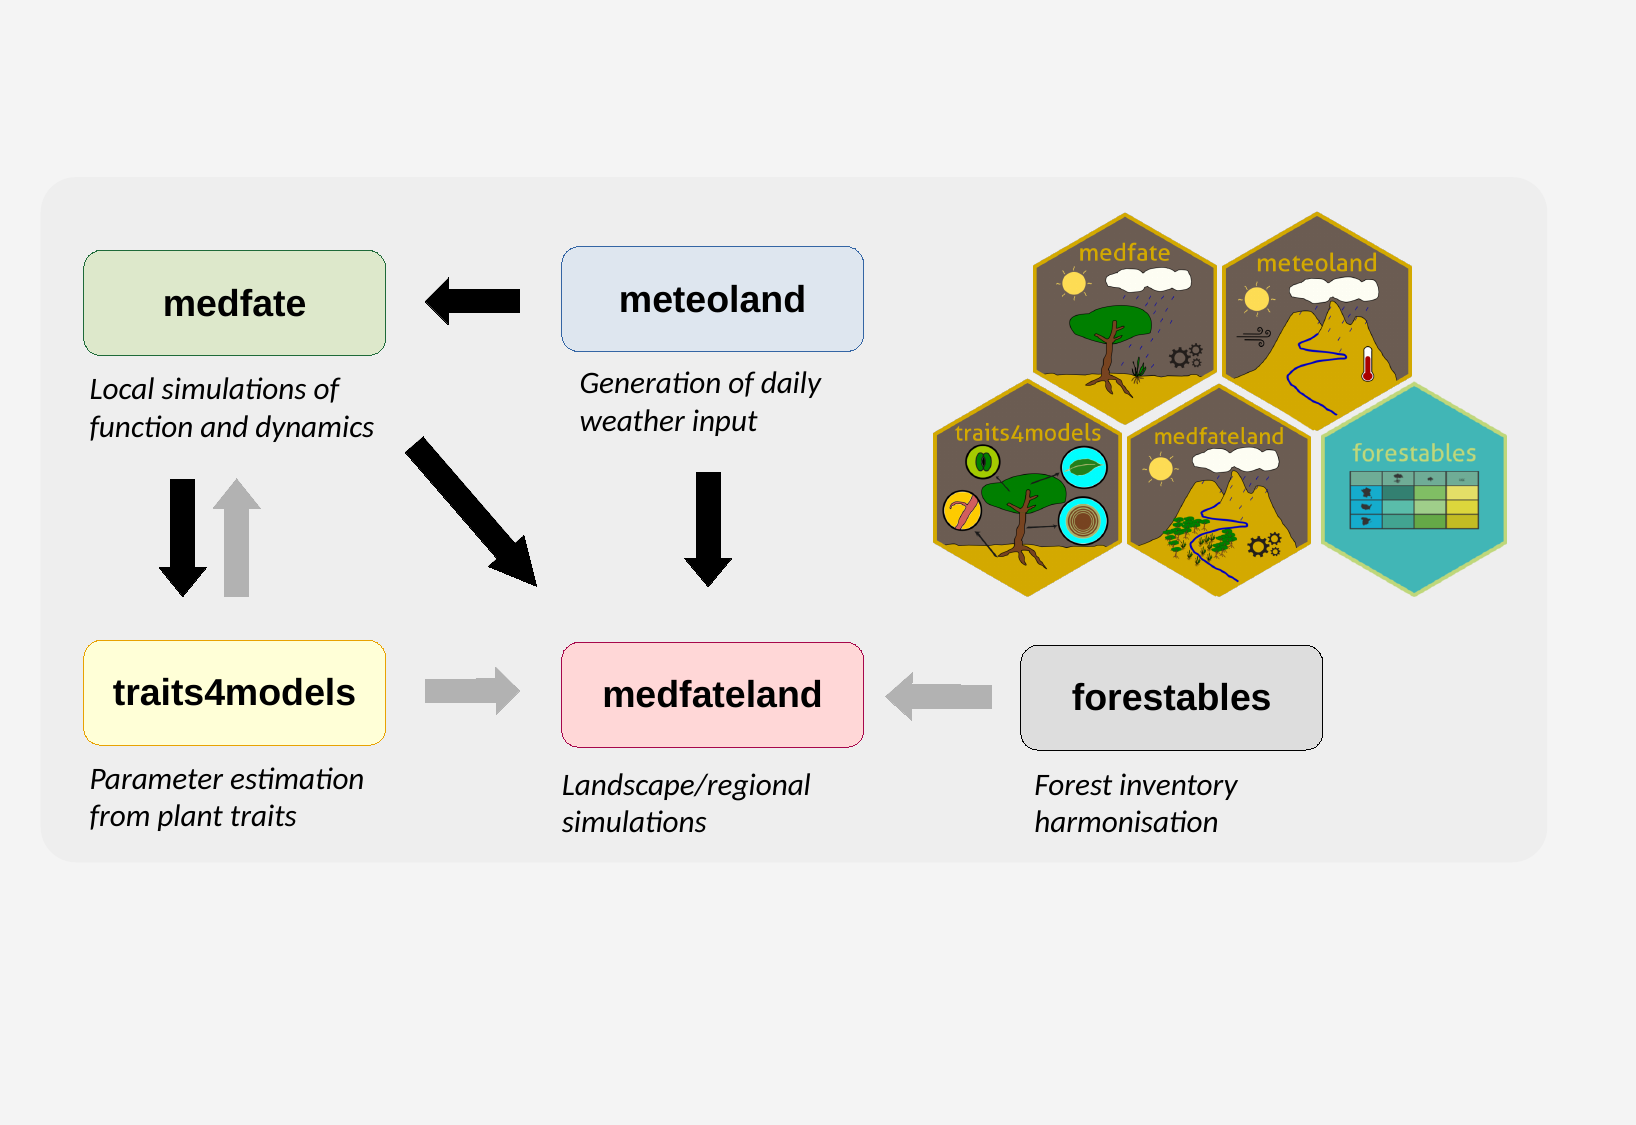

meteoland
medfate
Generation of daily weather input
Local simulations of function and dynamics
traits4models
medfateland
forestables
Parameter estimation from plant traits
Landscape/regional simulations
Forest inventory harmonisation